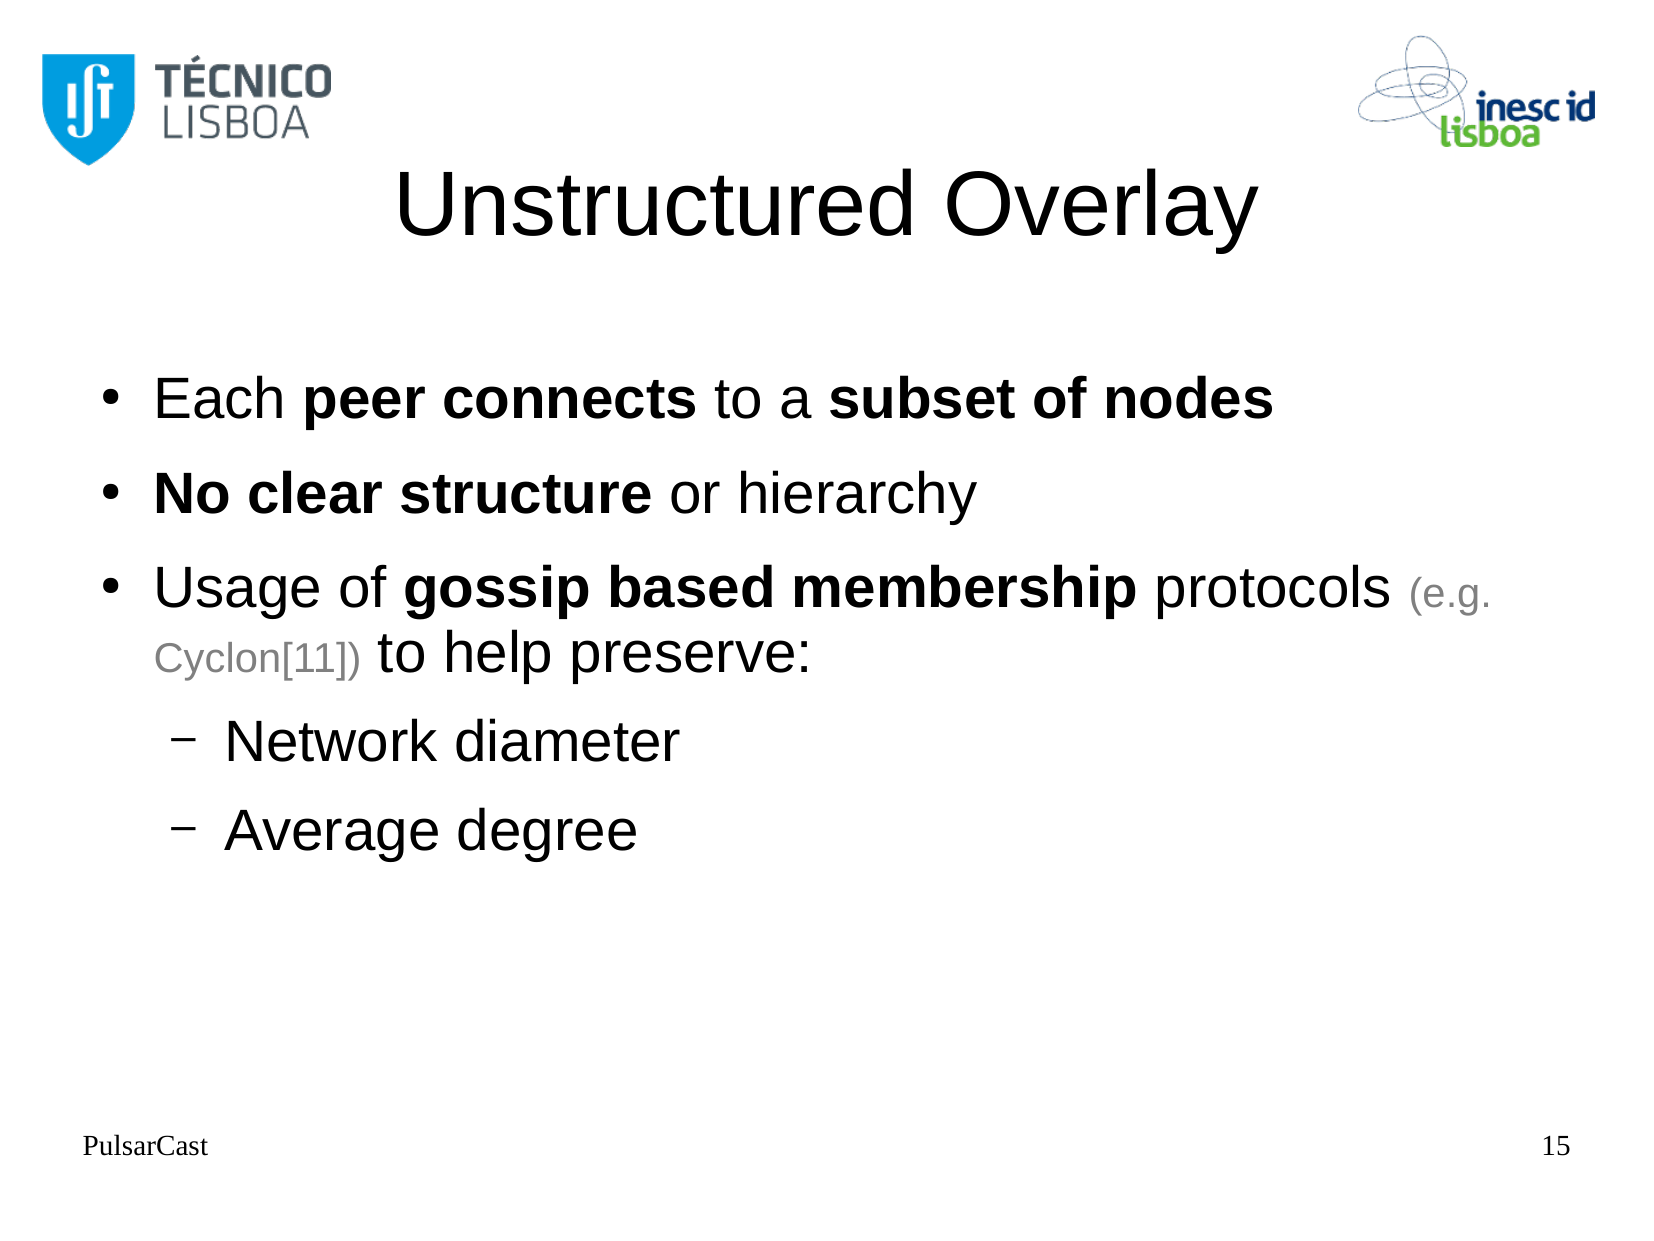

Unstructured Overlay
# Each peer connects to a subset of nodes
No clear structure or hierarchy
Usage of gossip based membership protocols (e.g. Cyclon[11]) to help preserve:
Network diameter
Average degree
PulsarCast
15